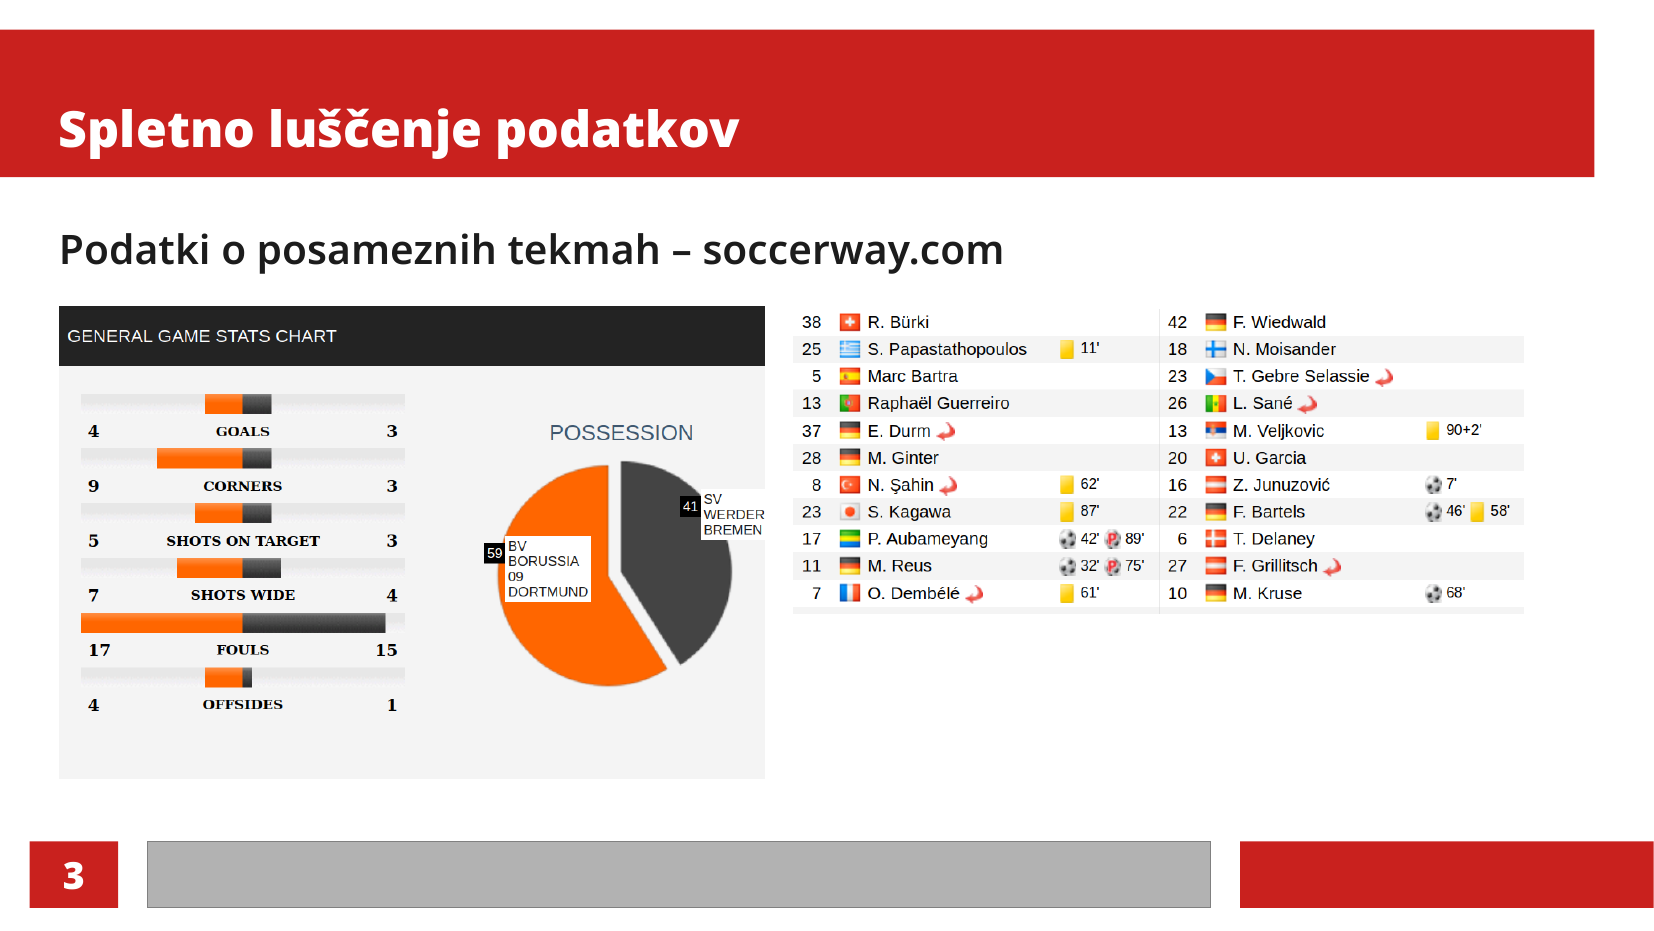

# Spletno luščenje podatkov
Podatki o posameznih tekmah – soccerway.com
3